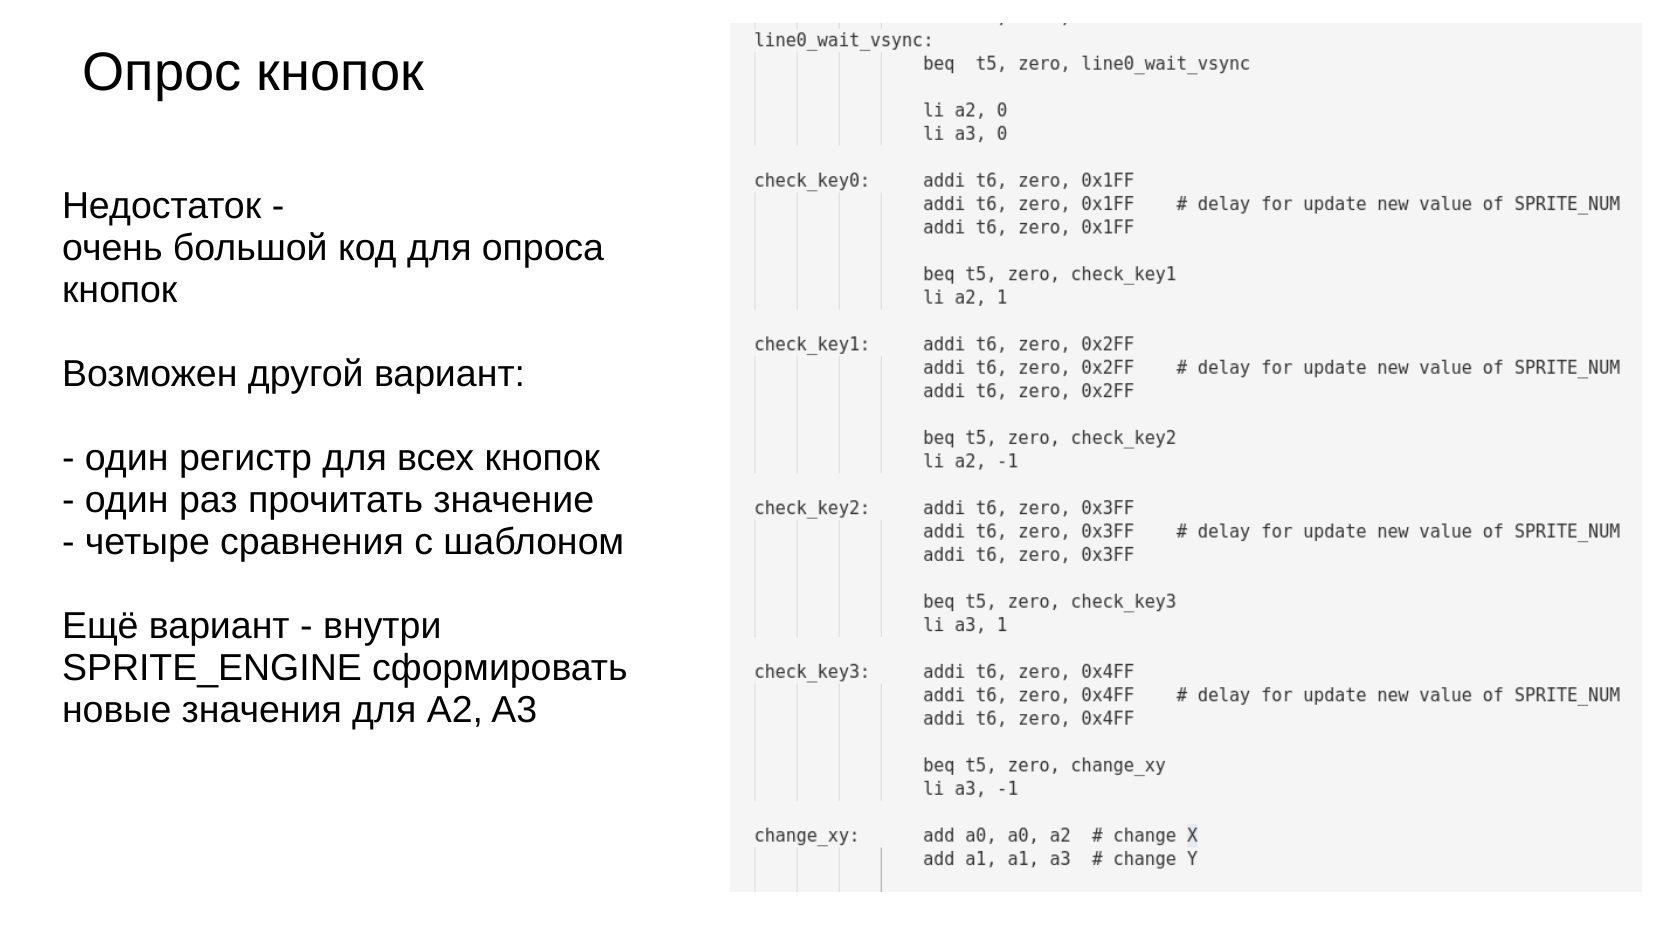

# Опрос кнопок
Недостаток -
очень большой код для опроса кнопок
Возможен другой вариант:
- один регистр для всех кнопок
- один раз прочитать значение
- четыре сравнения с шаблоном
Ещё вариант - внутри SPRITE_ENGINE сформировать новые значения для A2, A3